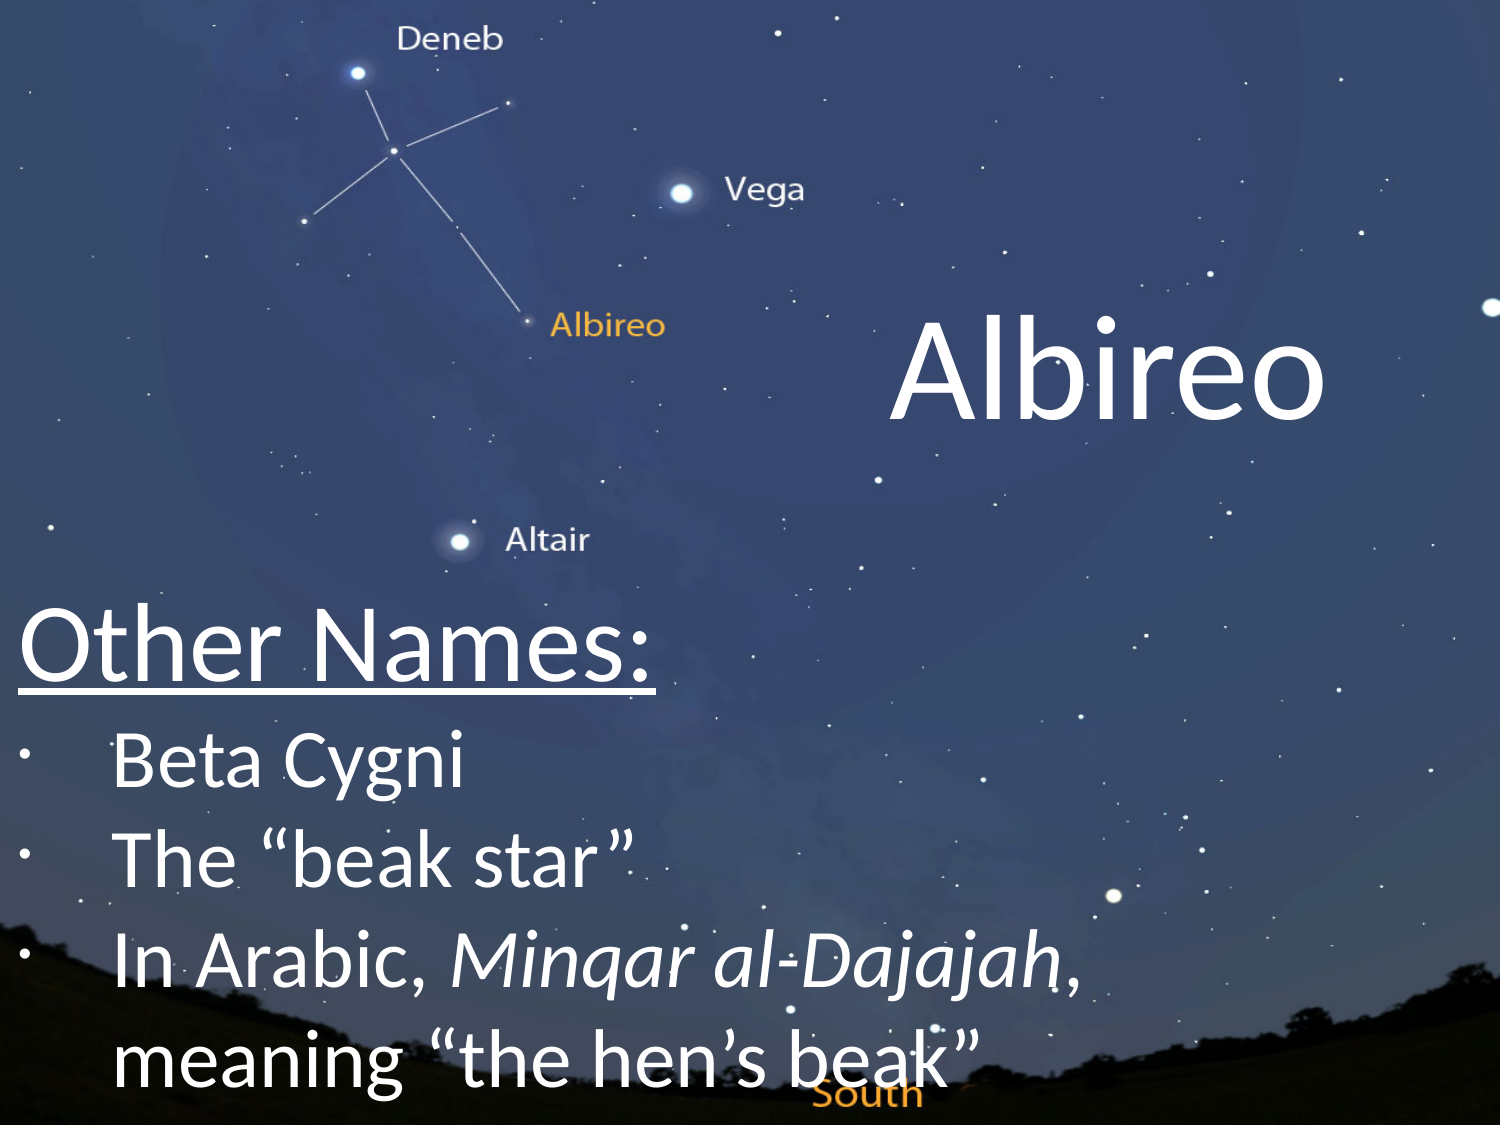

Albireo
Other Names:
Beta Cygni
The “beak star”
In Arabic, Minqar al-Dajajah, meaning “the hen’s beak”